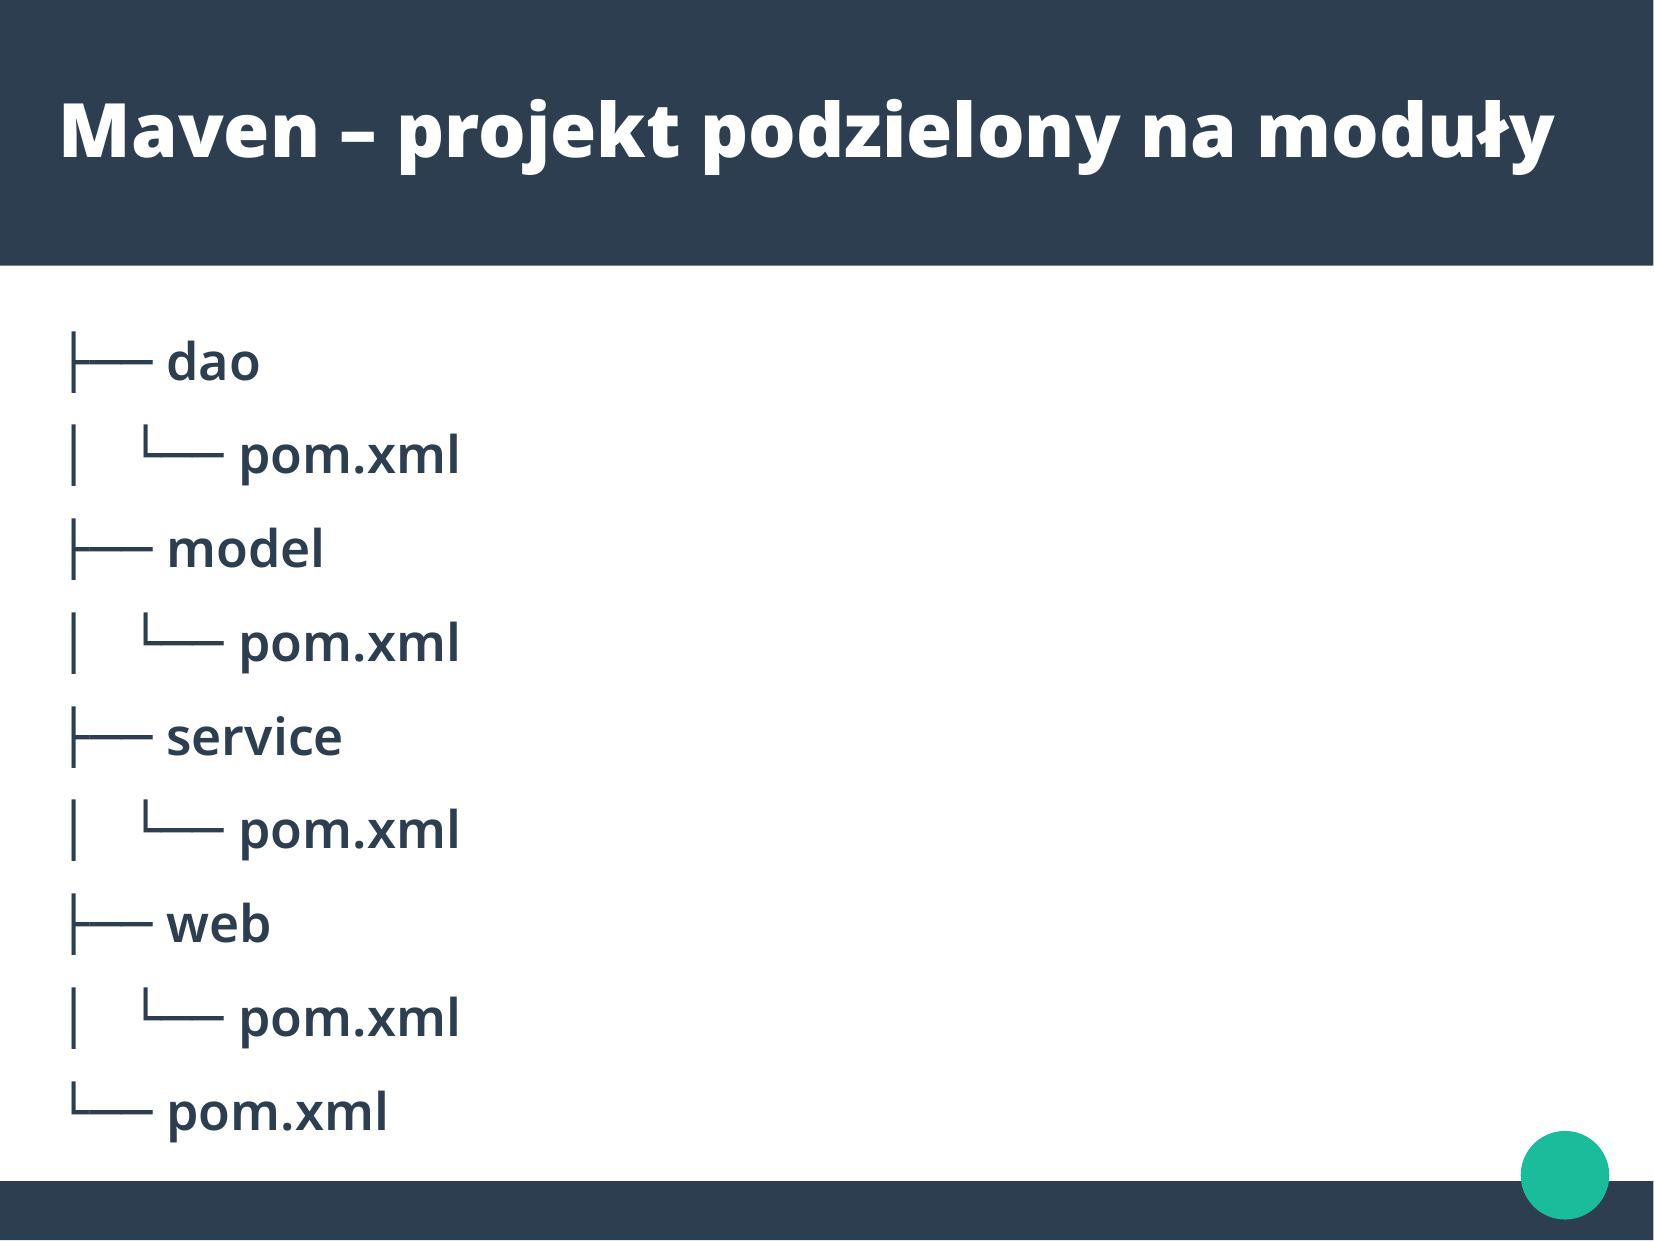

# Maven – projekt podzielony na moduły
├── dao
│   └── pom.xml
├── model
│   └── pom.xml
├── service
│   └── pom.xml
├── web
│   └── pom.xml
└── pom.xml